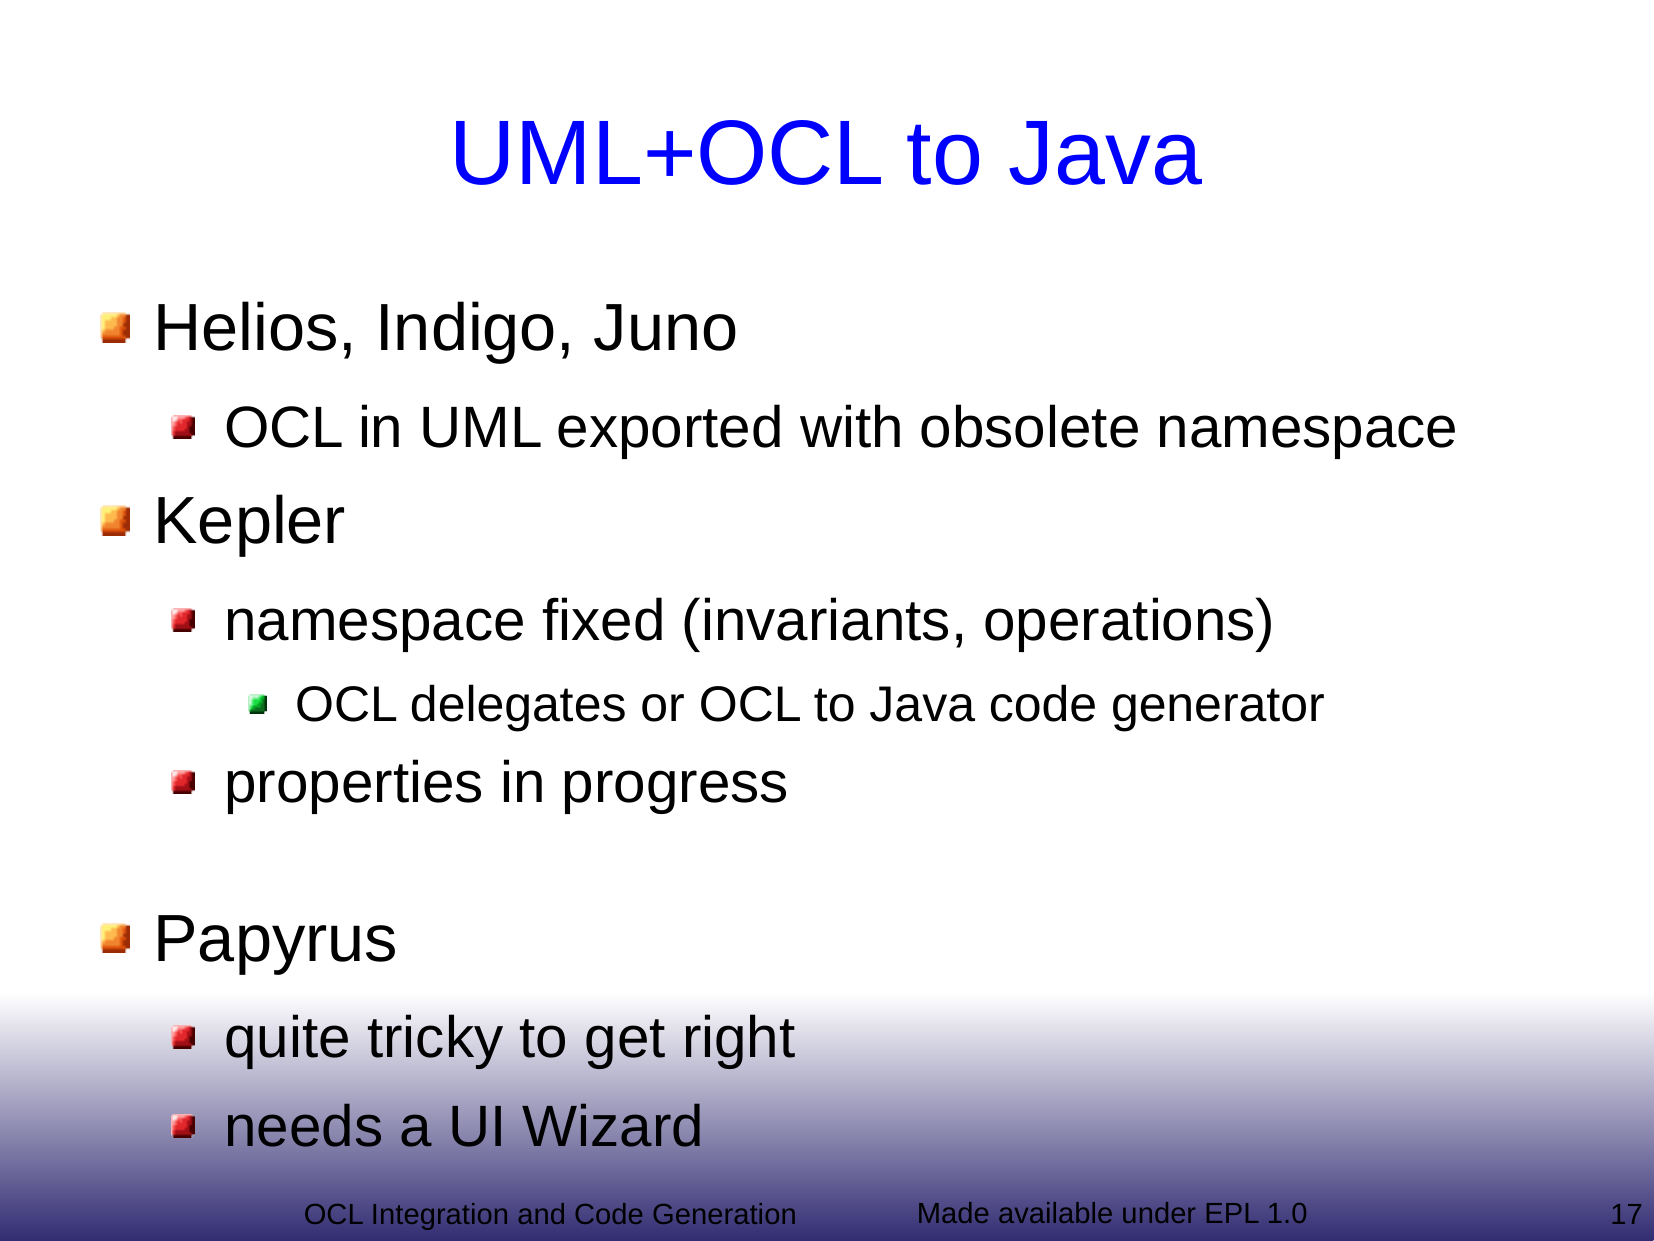

# UML+OCL to Java
Helios, Indigo, Juno
OCL in UML exported with obsolete namespace
Kepler
namespace fixed (invariants, operations)
OCL delegates or OCL to Java code generator
properties in progress
Papyrus
quite tricky to get right
needs a UI Wizard
OCL Integration and Code Generation
17